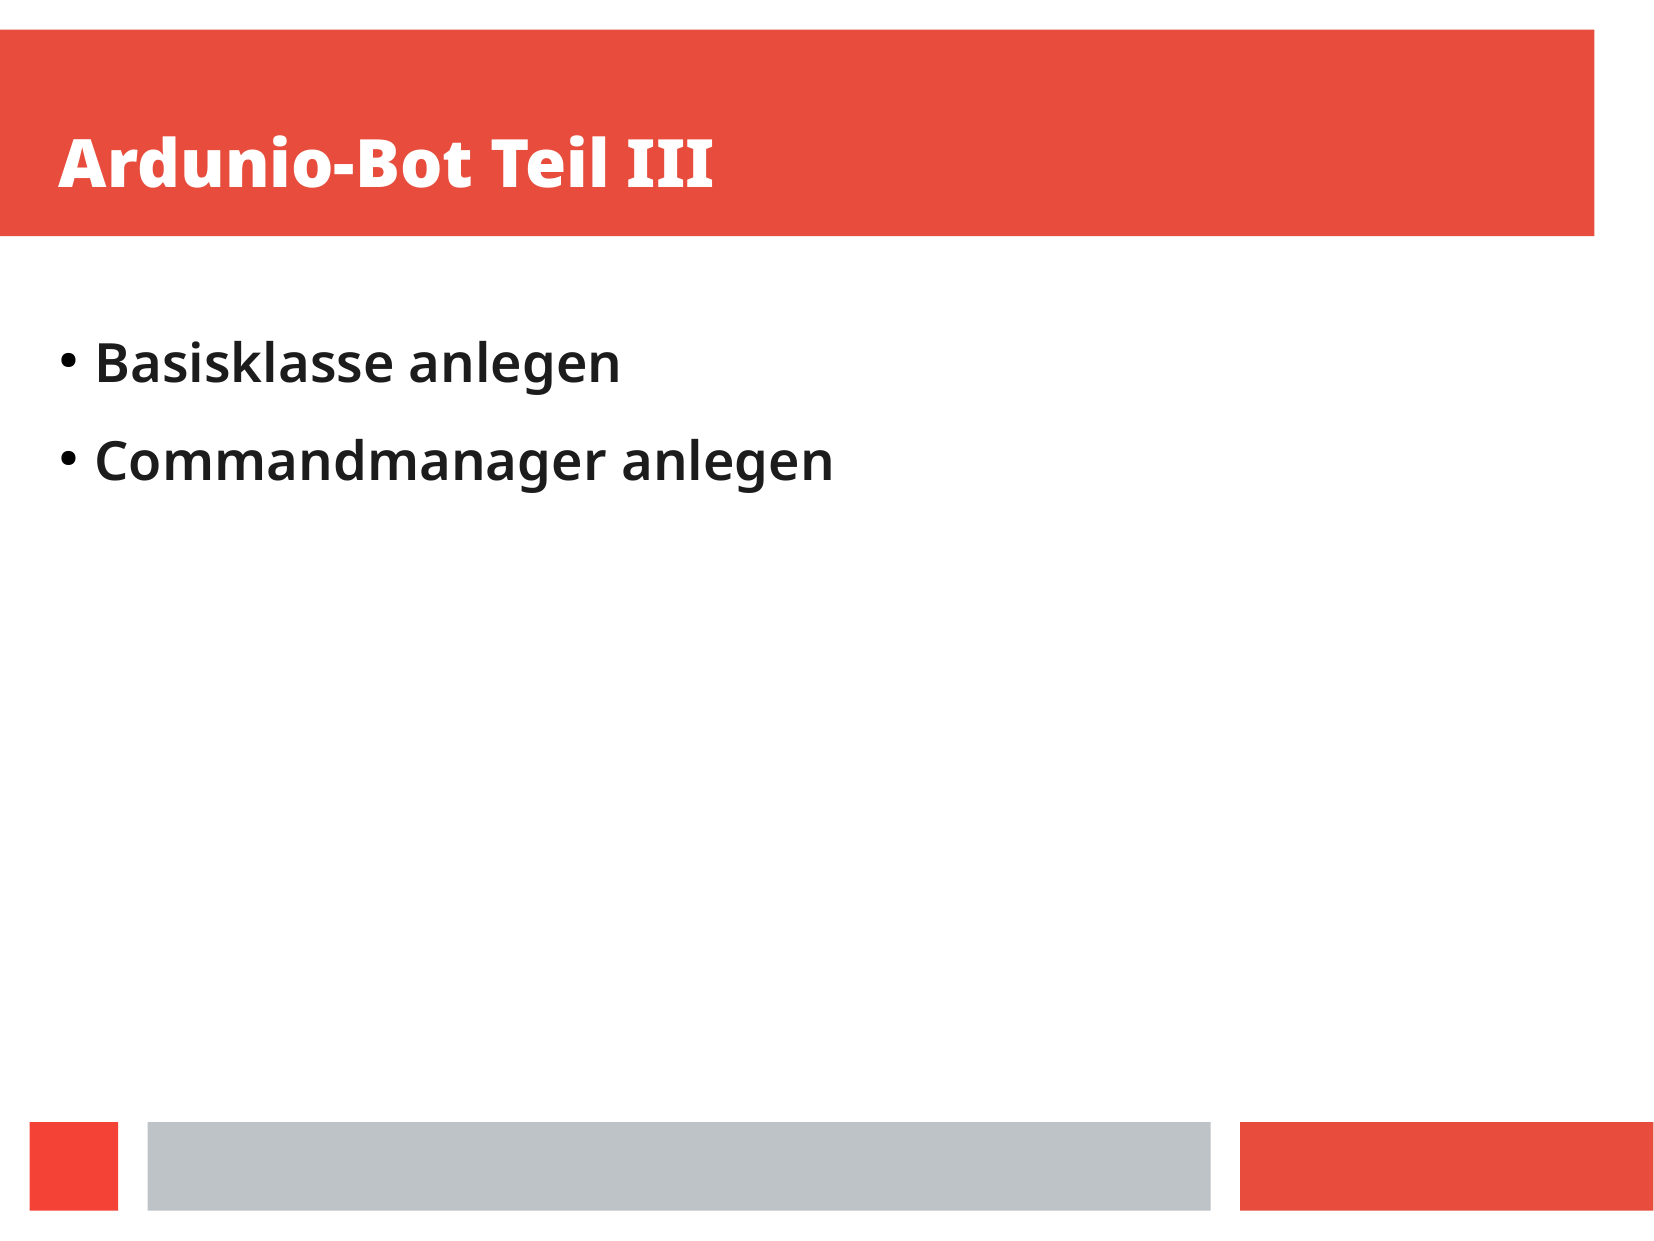

# Ardunio-Bot Teil III
Basisklasse anlegen
Commandmanager anlegen